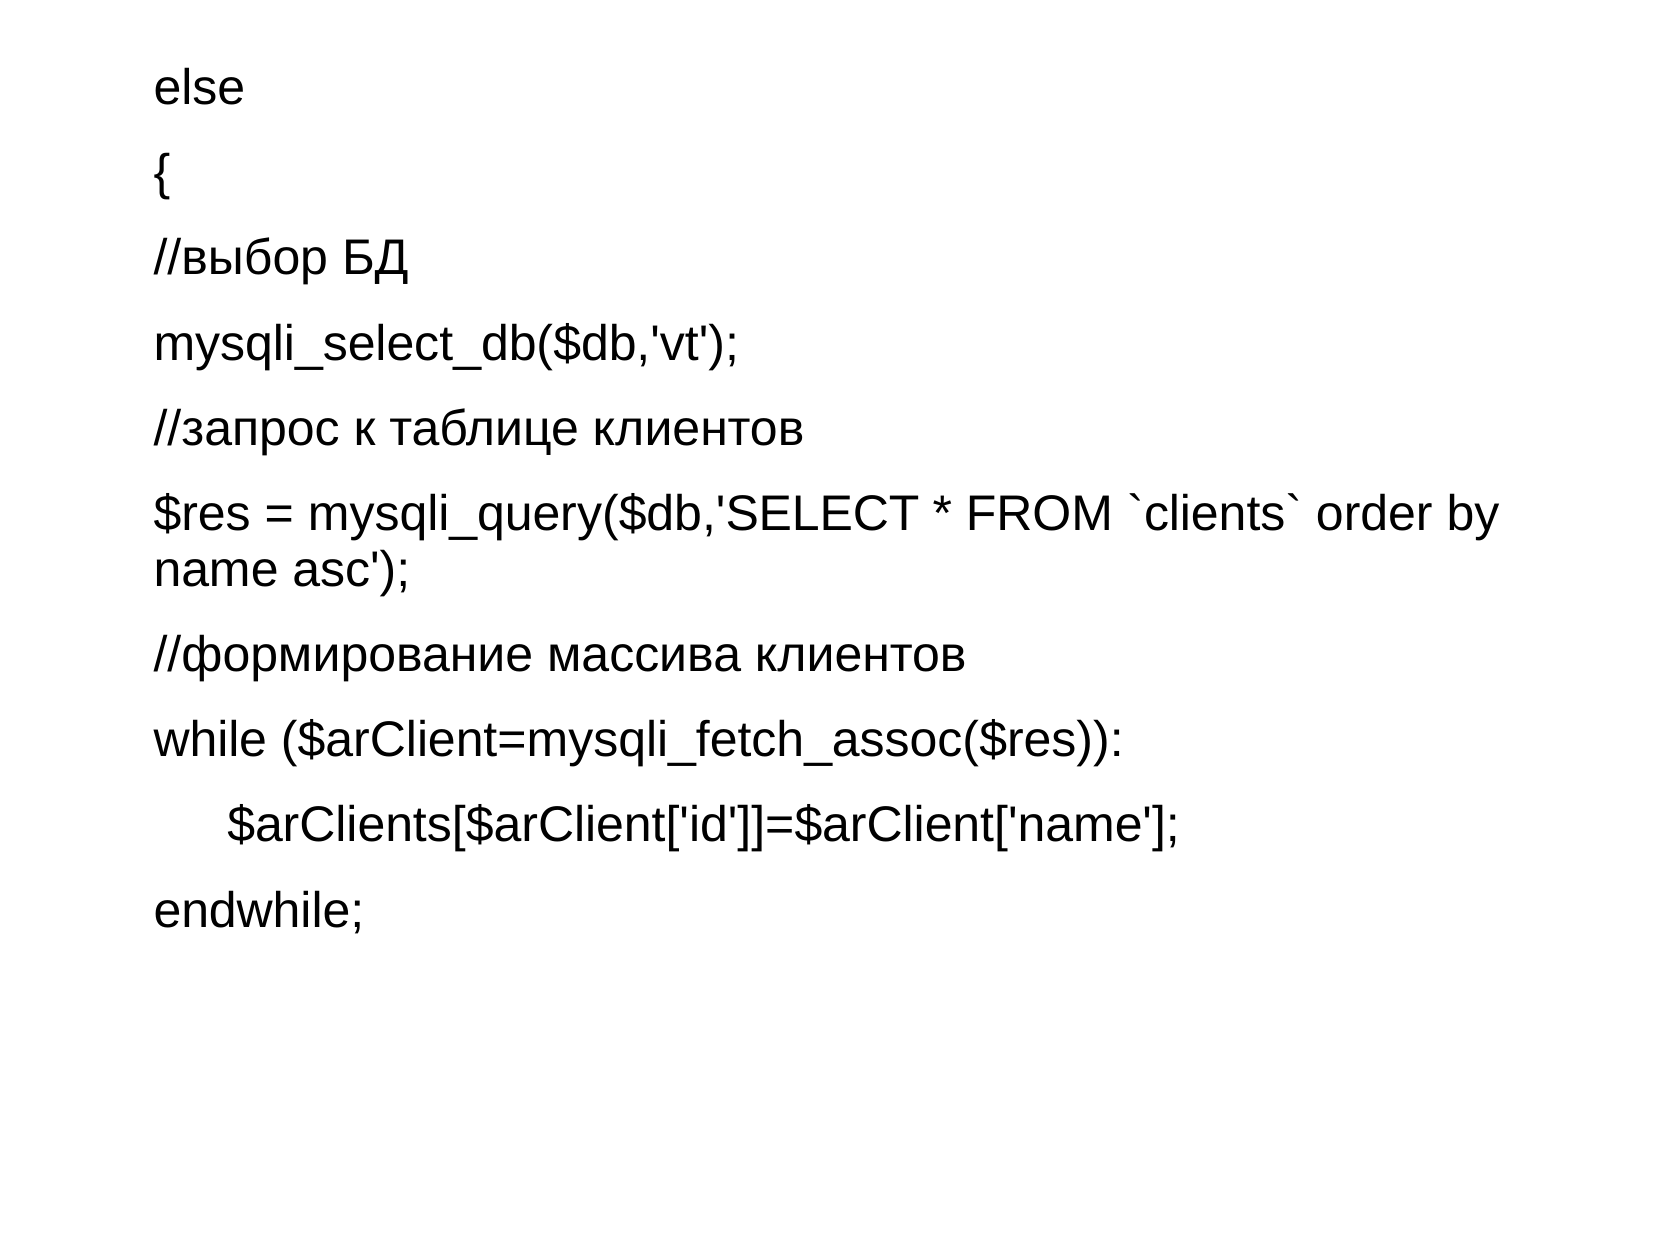

# else
{
//выбор БД
mysqli_select_db($db,'vt');
//запрос к таблице клиентов
$res = mysqli_query($db,'SELECT * FROM `clients` order by name asc');
//формирование массива клиентов
while ($arClient=mysqli_fetch_assoc($res)):
	$arClients[$arClient['id']]=$arClient['name'];
endwhile;